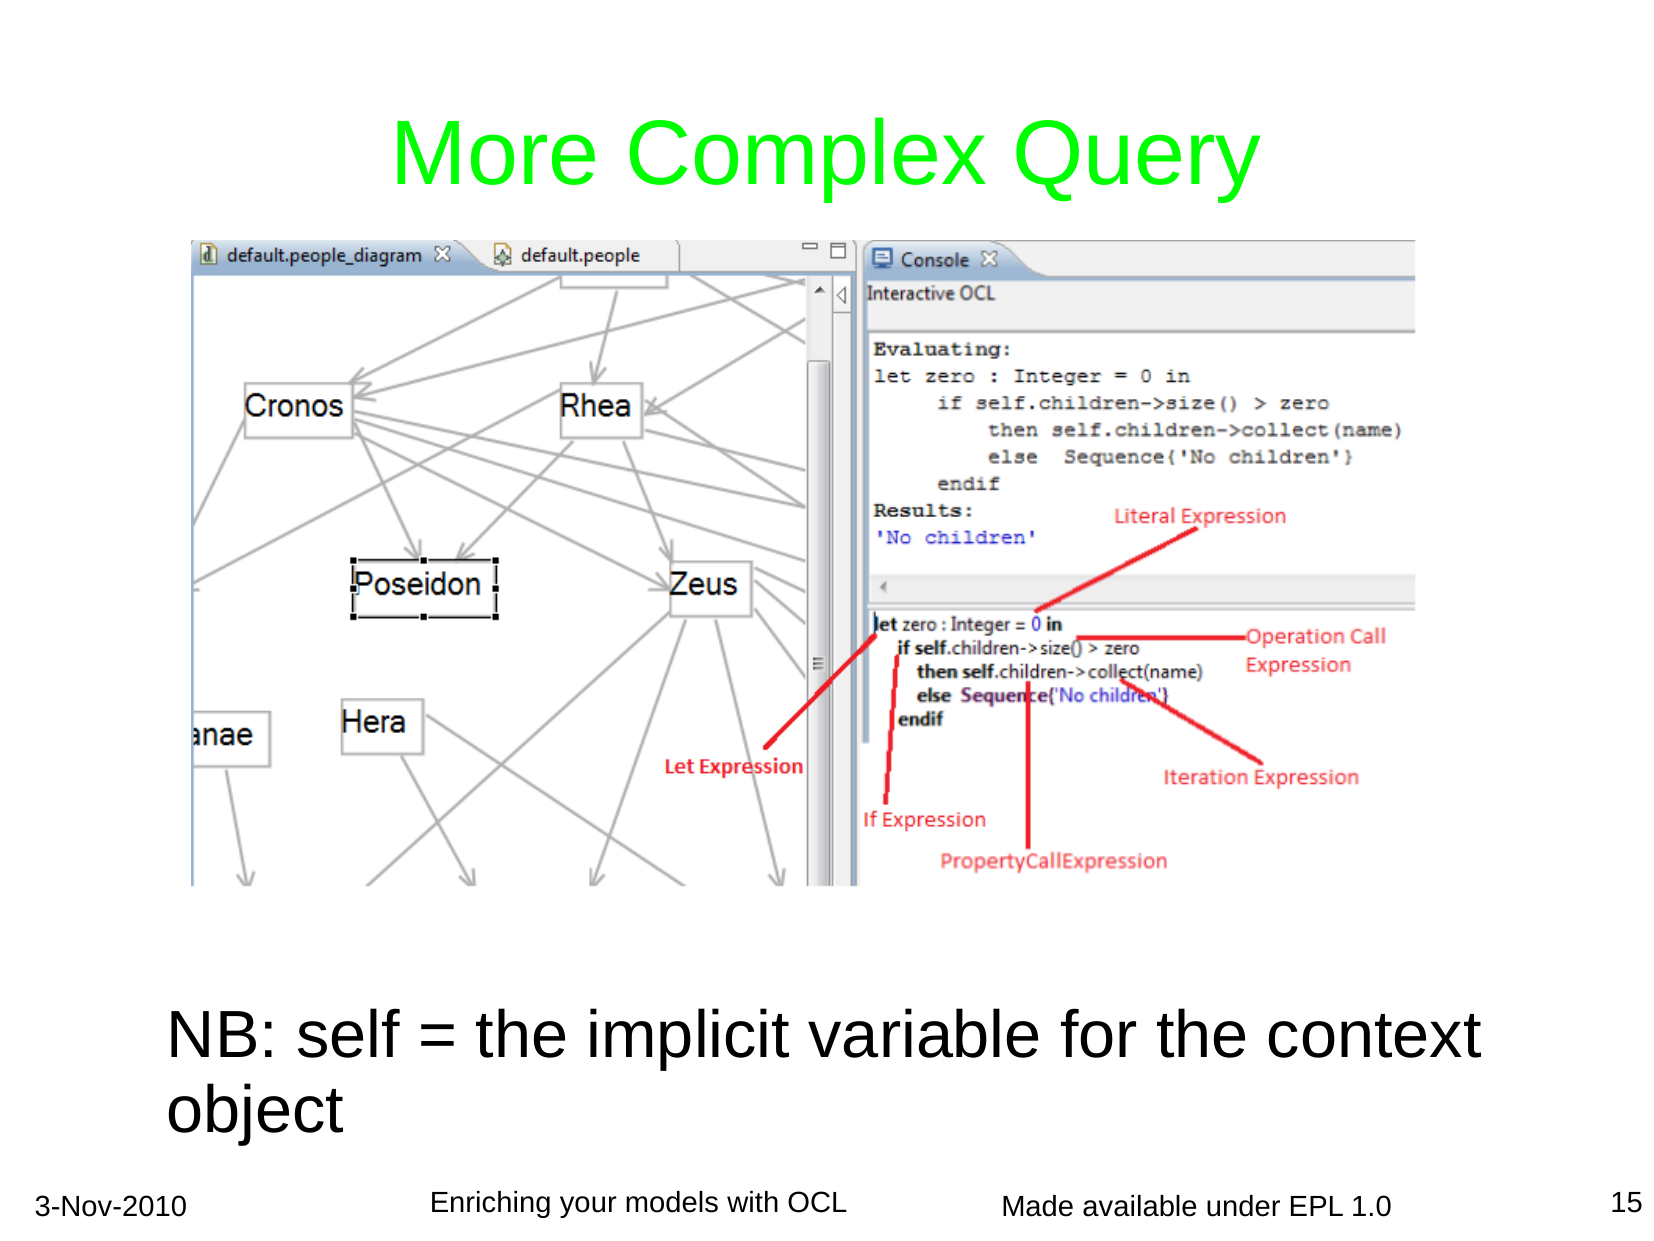

# More Complex Query
NB: self = the implicit variable for the context object
Enriching your models with OCL
15
3-Nov-2010